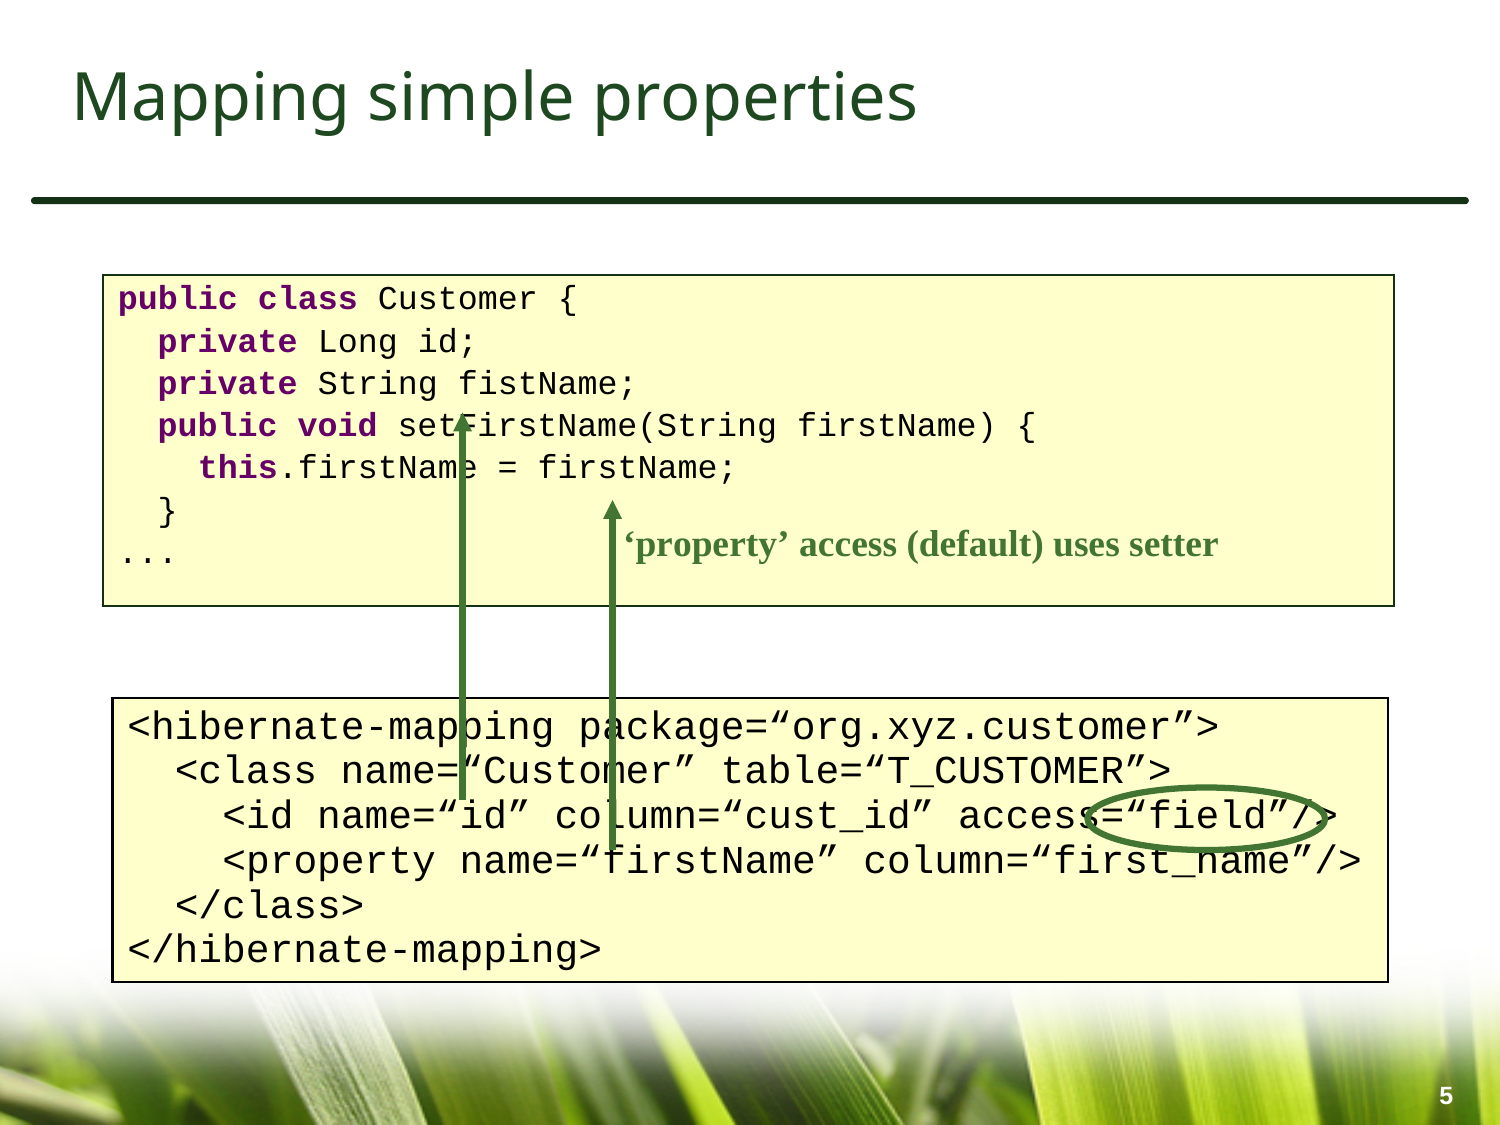

# Mapping simple properties
public class Customer {
 private Long id;
 private String fistName;
 public void setFirstName(String firstName) {
 this.firstName = firstName;
 }
...
‘property’ access (default) uses setter
<hibernate-mapping package=“org.xyz.customer”>
 <class name=“Customer” table=“T_CUSTOMER”>
 <id name=“id” column=“cust_id” access=“field”/>
 <property name=“firstName” column=“first_name”/>
 </class>
</hibernate-mapping>